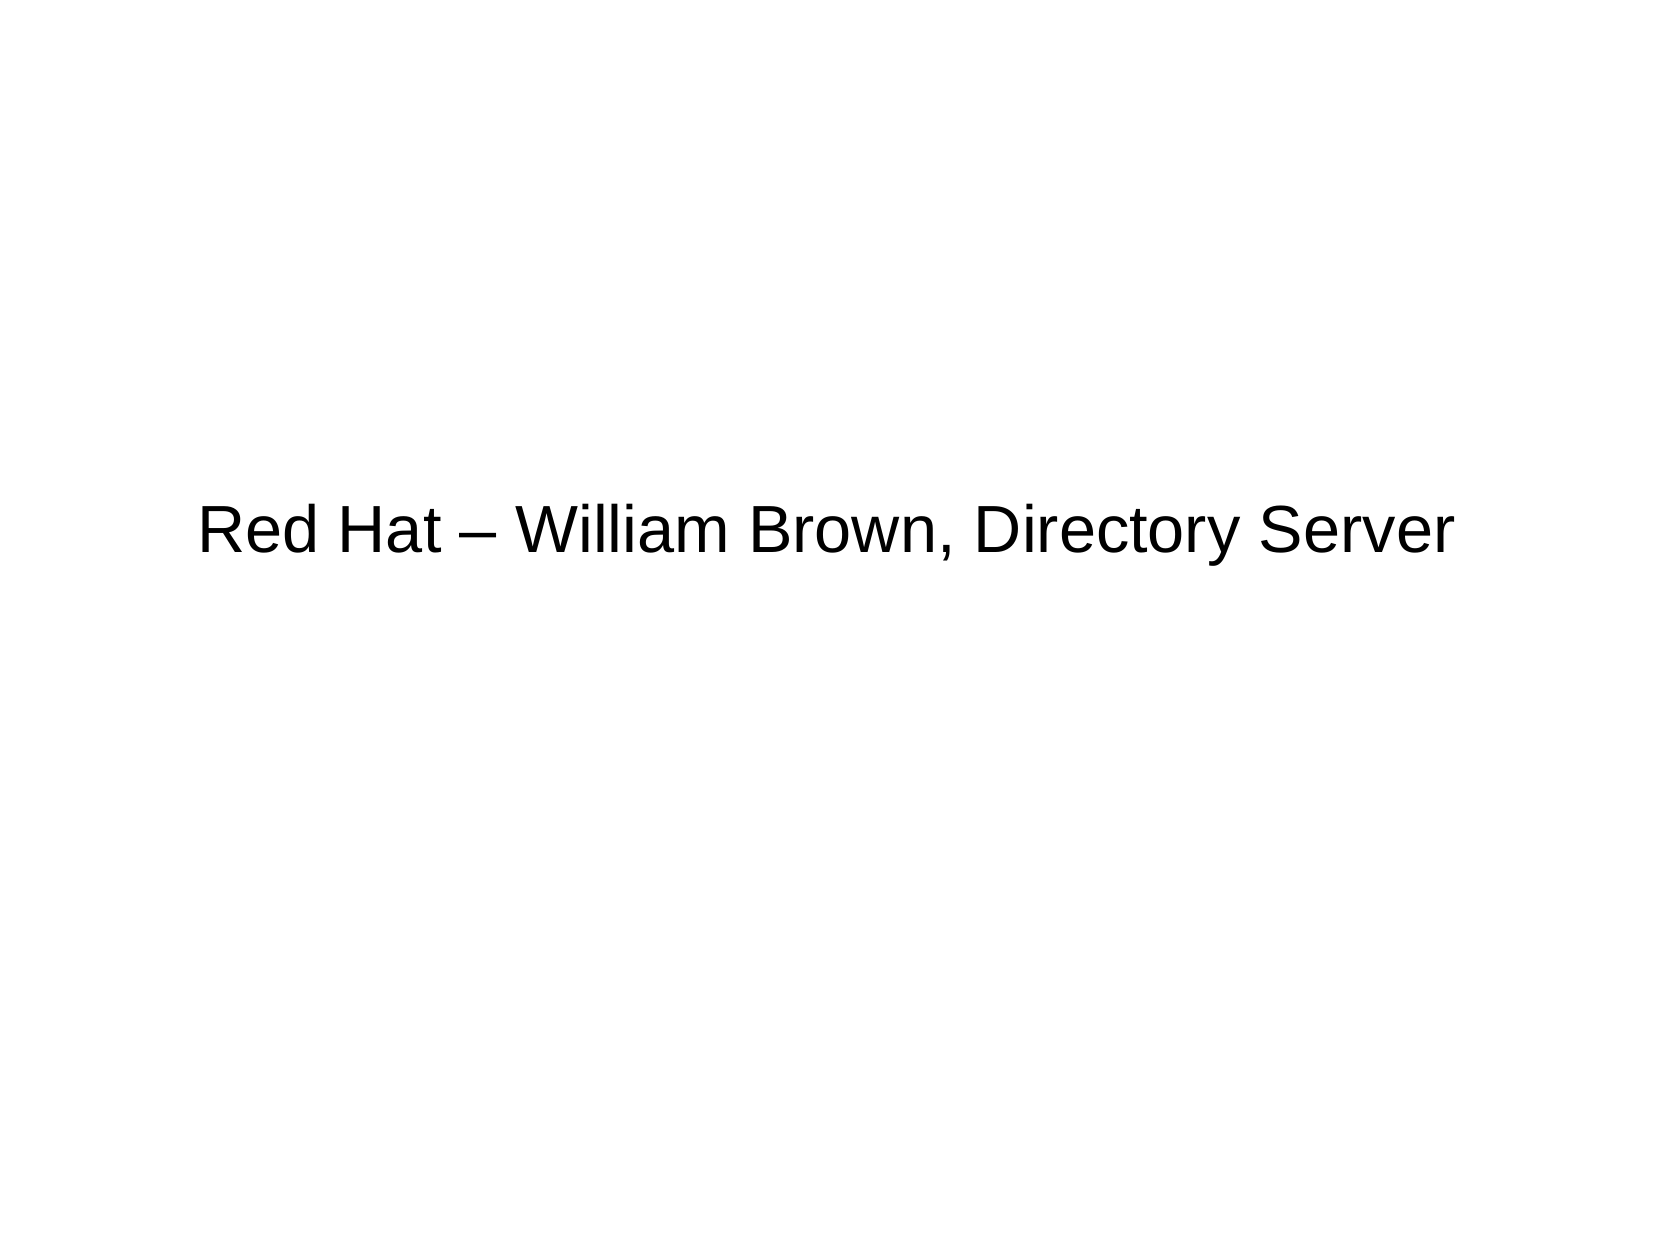

# Red Hat – William Brown, Directory Server